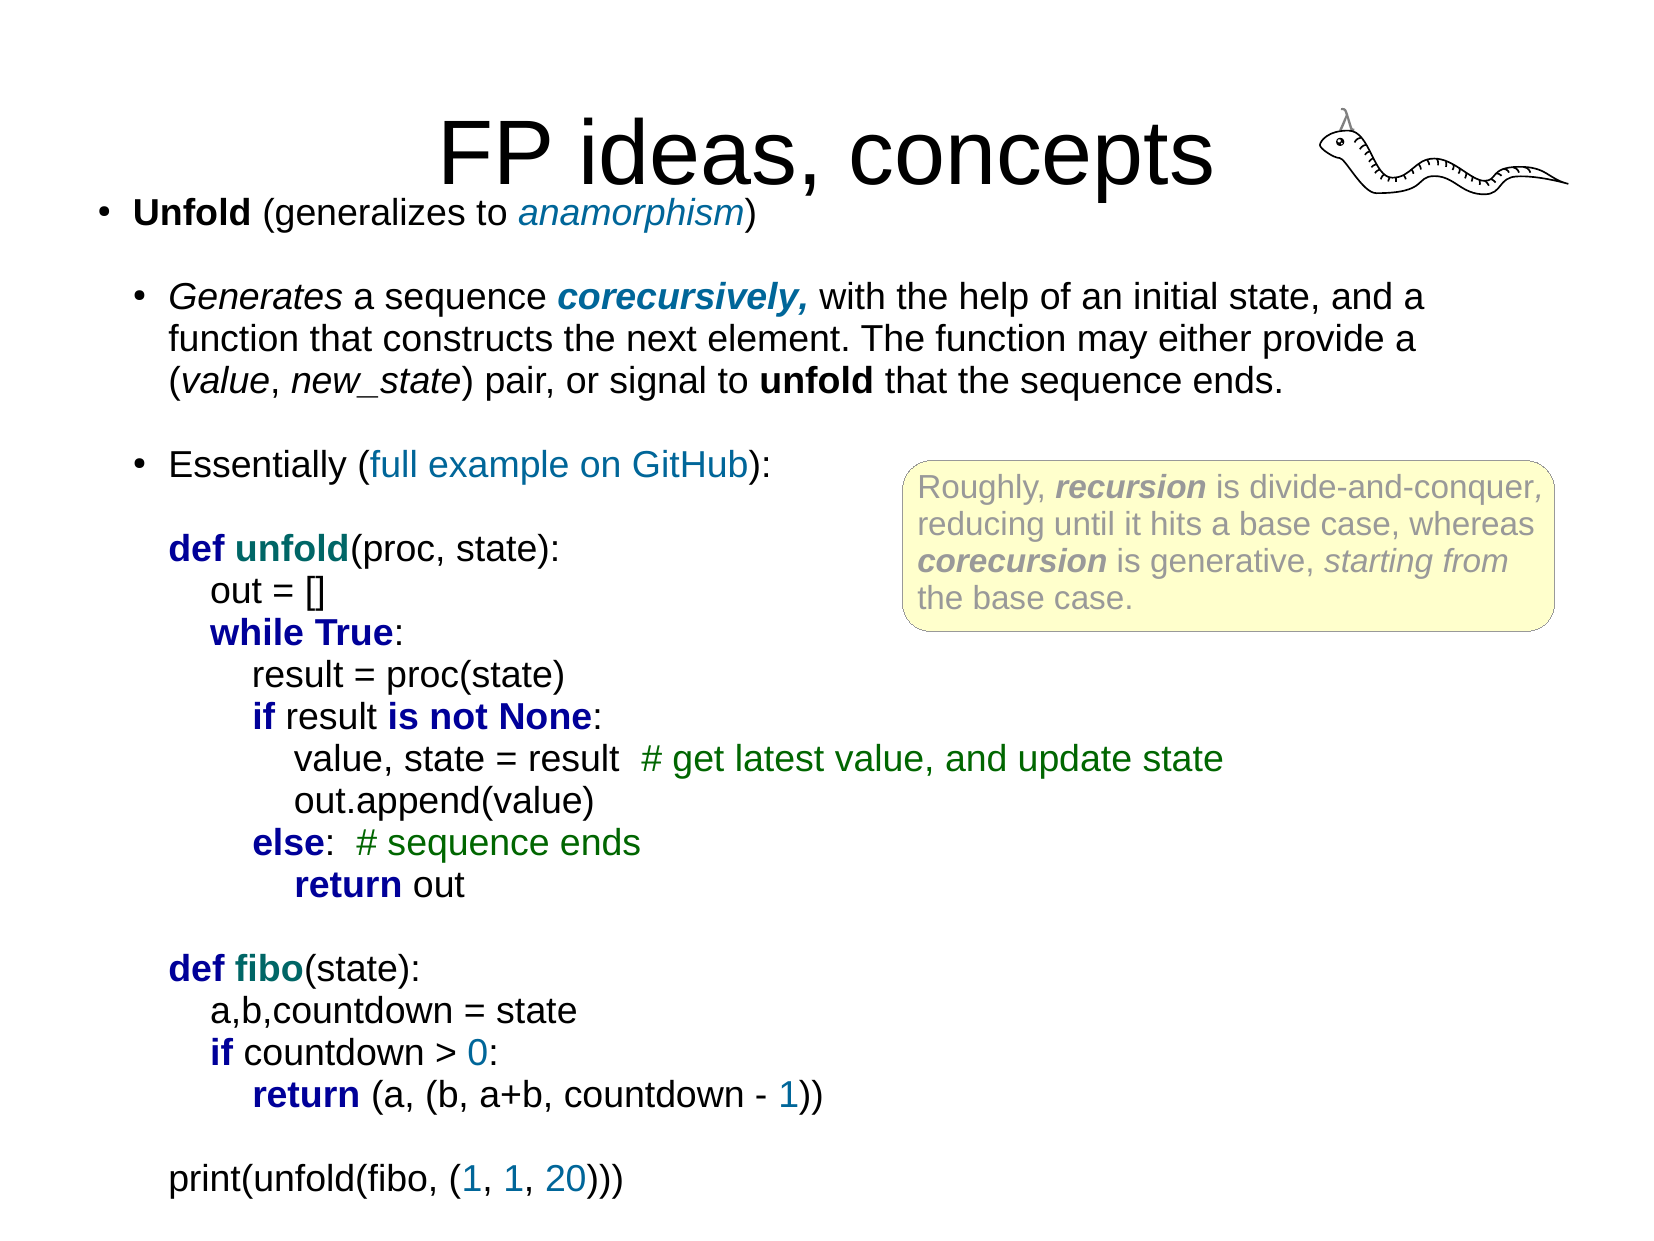

# FP ideas, concepts
Unfold (generalizes to anamorphism)
Generates a sequence corecursively, with the help of an initial state, and a function that constructs the next element. The function may either provide a
(value, new_state) pair, or signal to unfold that the sequence ends.
Essentially (full example on GitHub):
def unfold(proc, state):
 out = []
 while True:
 result = proc(state)
 if result is not None:
 value, state = result # get latest value, and update state
 out.append(value)
 else: # sequence ends
 return out
def fibo(state):
 a,b,countdown = state
 if countdown > 0:
 return (a, (b, a+b, countdown - 1))
print(unfold(fibo, (1, 1, 20)))
Roughly, recursion is divide-and-conquer, reducing until it hits a base case, whereas corecursion is generative, starting from the base case.